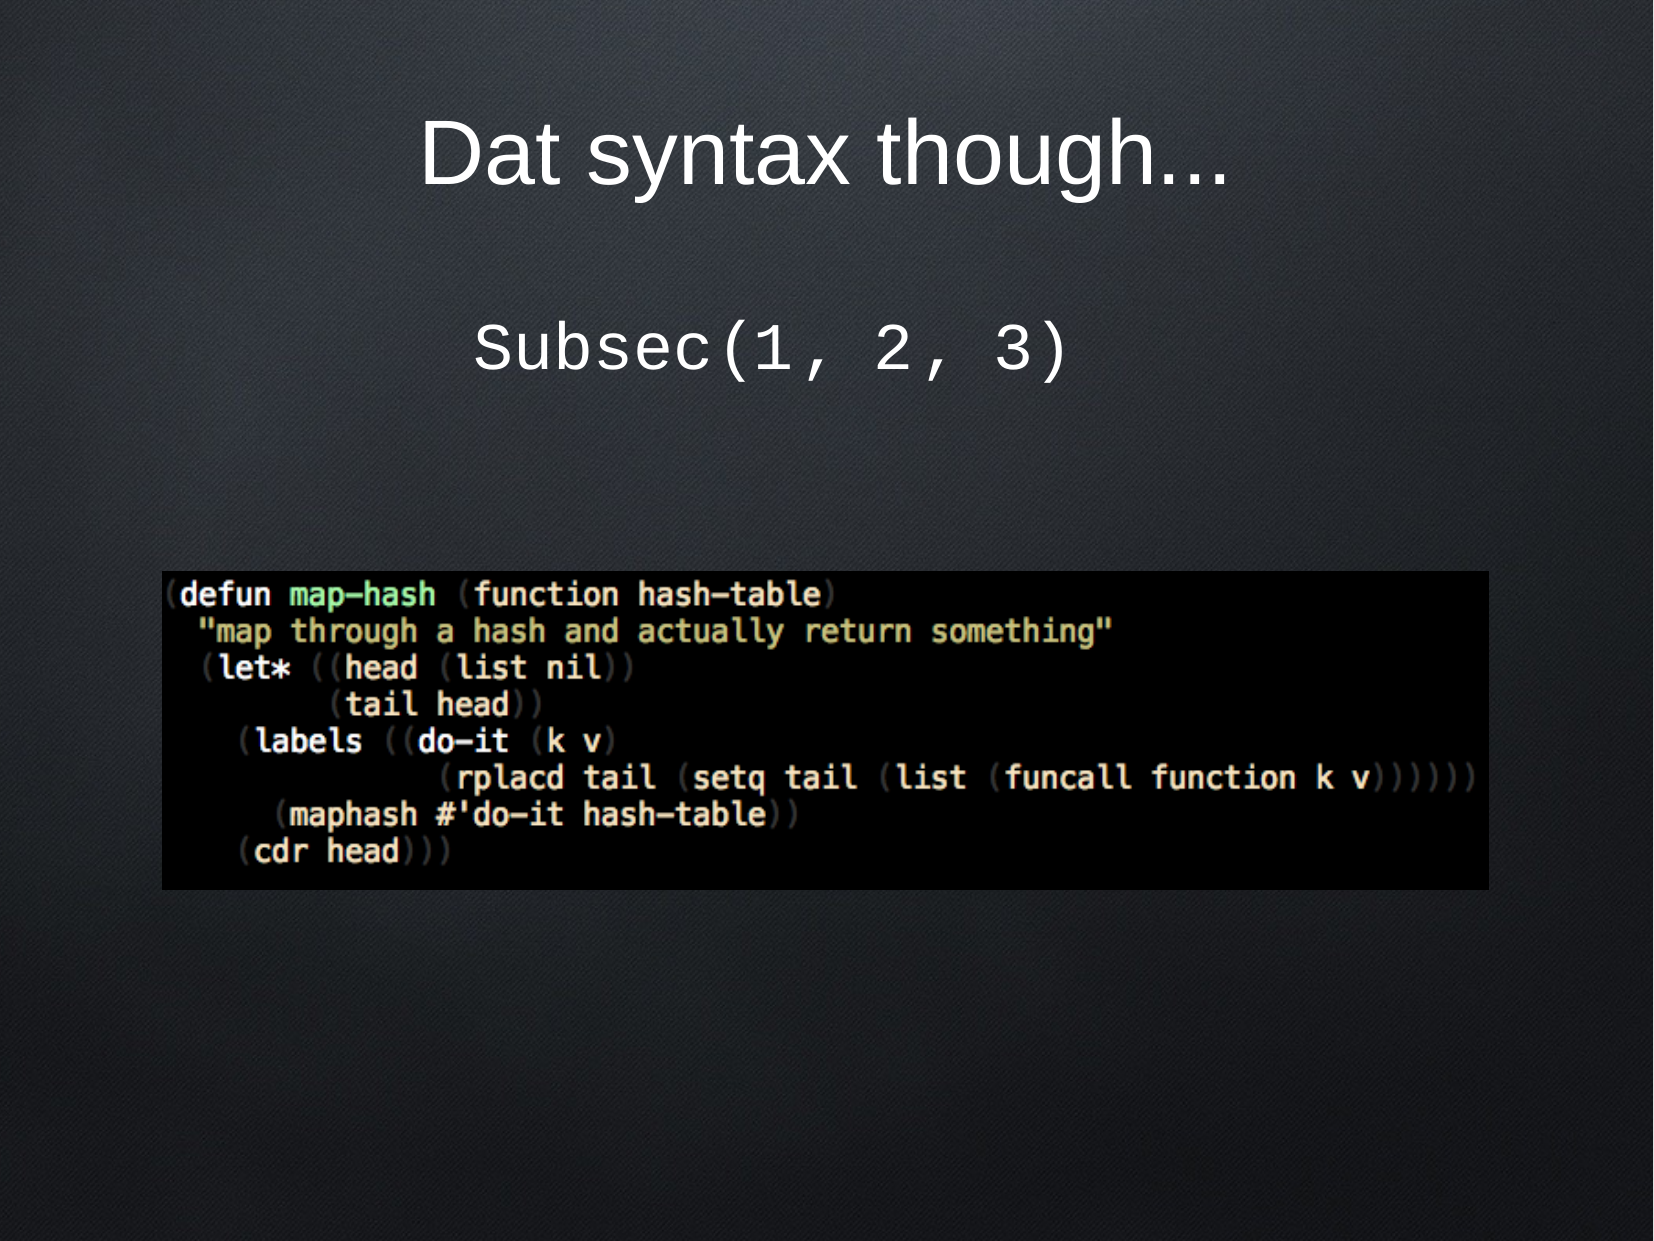

# Dat syntax though...
(
Subsec 1 2 3)
, ,